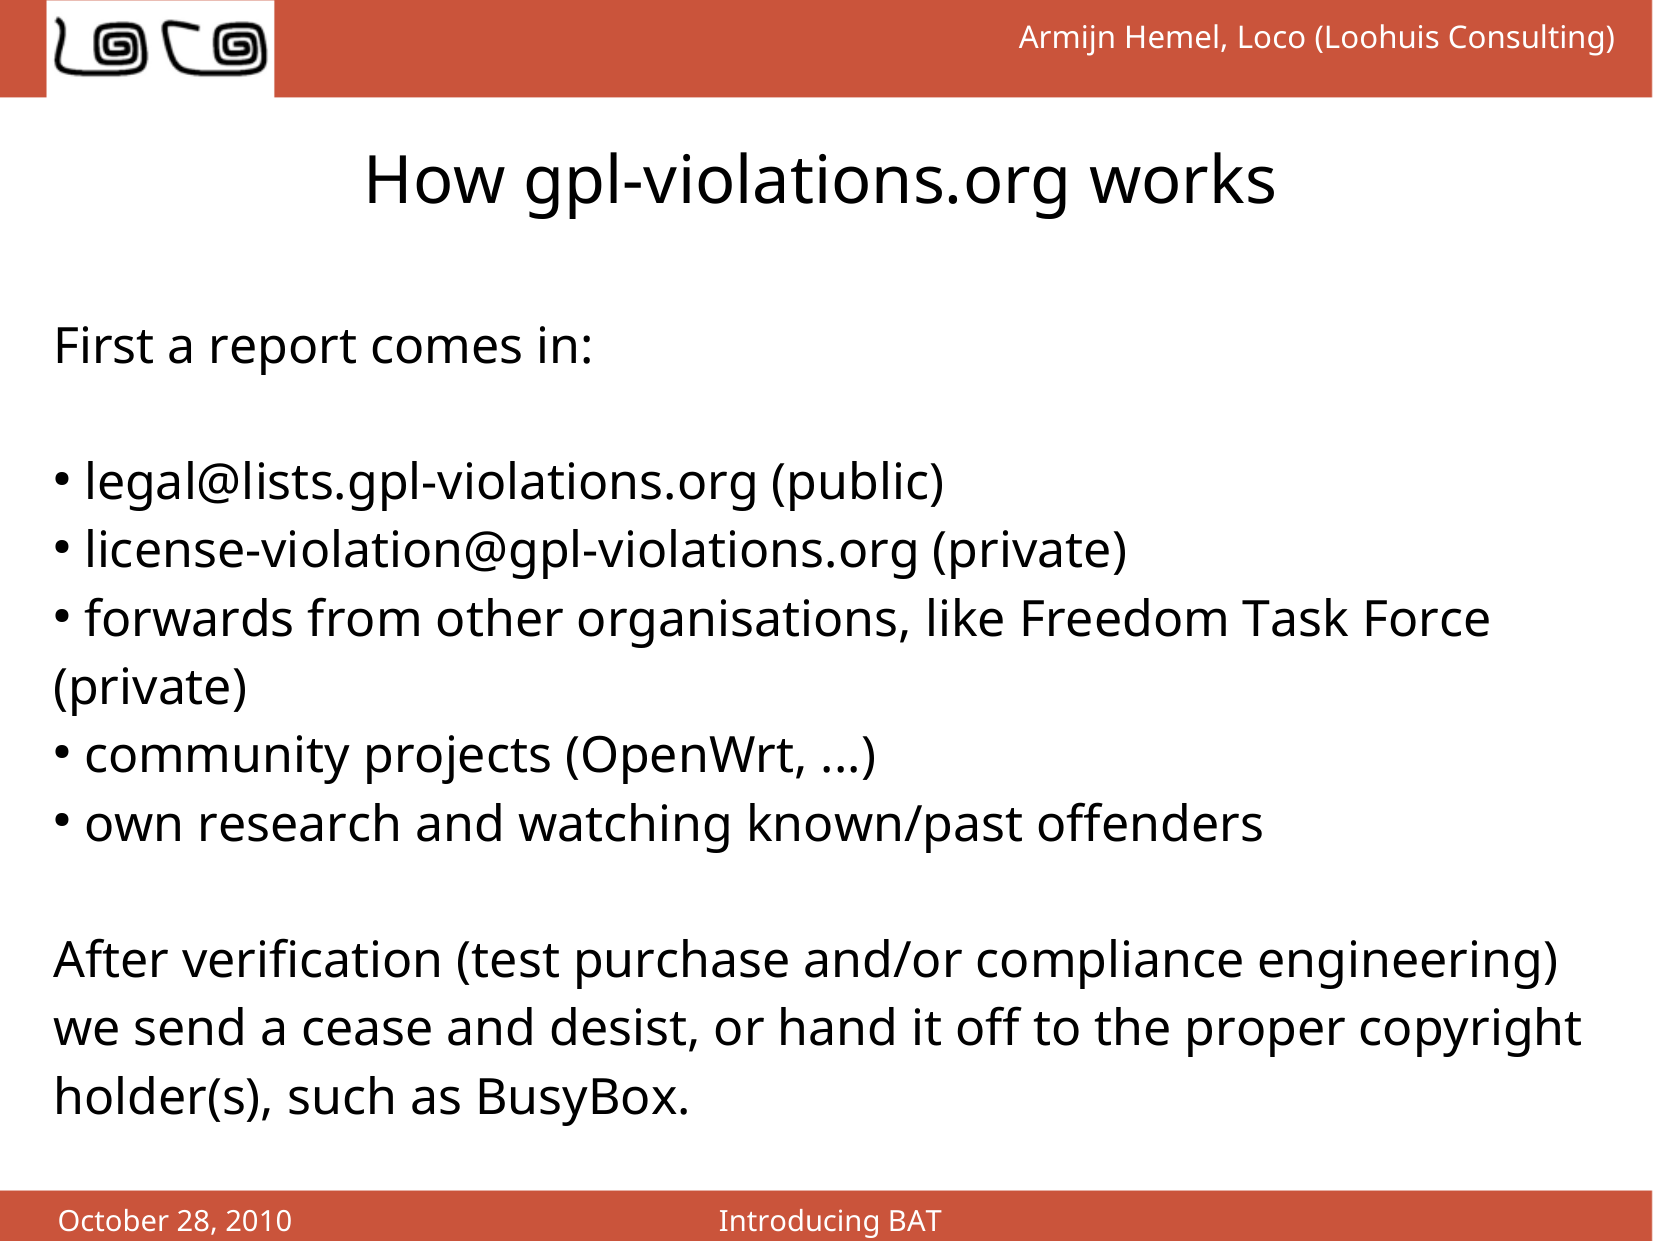

# How gpl-violations.org works
First a report comes in:
 legal@lists.gpl-violations.org (public)
 license-violation@gpl-violations.org (private)
 forwards from other organisations, like Freedom Task Force (private)
 community projects (OpenWrt, ...)
 own research and watching known/past offenders
After verification (test purchase and/or compliance engineering) we send a cease and desist, or hand it off to the proper copyright holder(s), such as BusyBox.
Comet: practical solution or crutch?